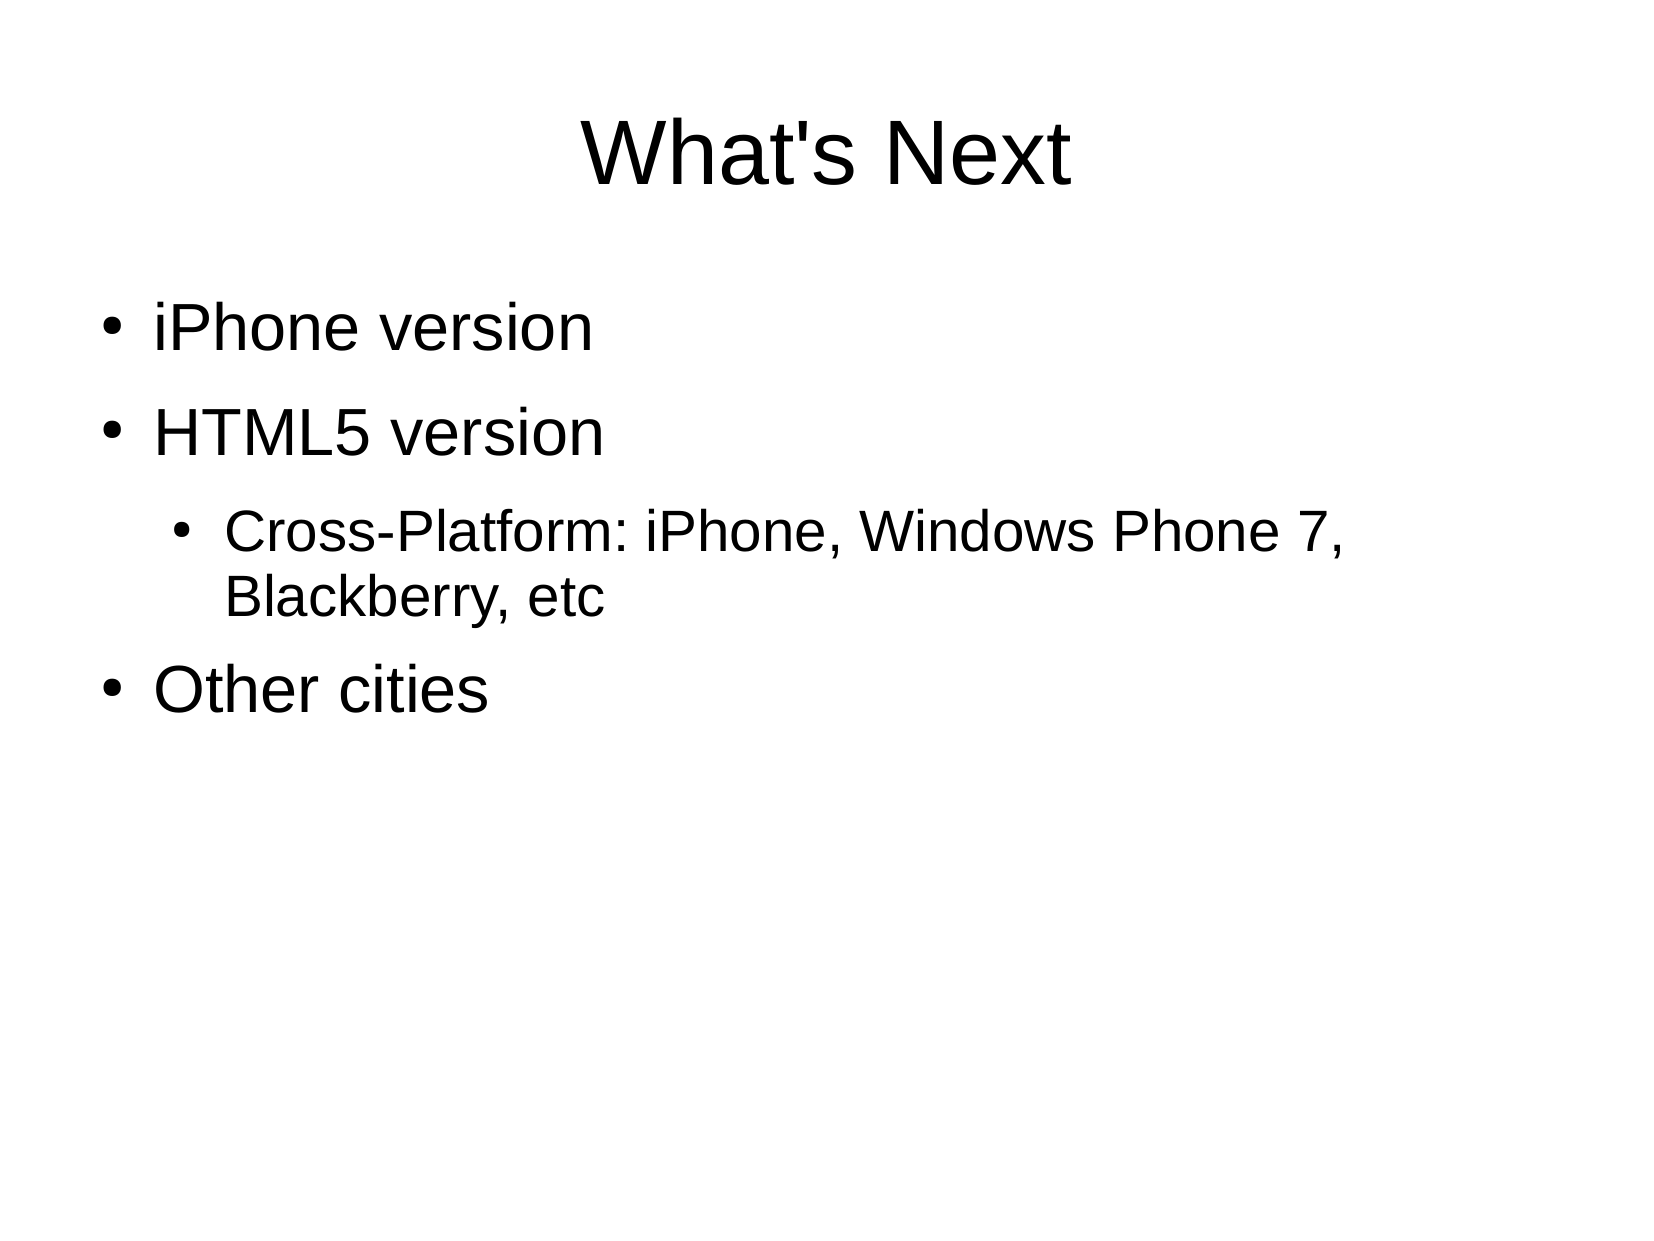

# What's Next
iPhone version
HTML5 version
Cross-Platform: iPhone, Windows Phone 7, Blackberry, etc
Other cities